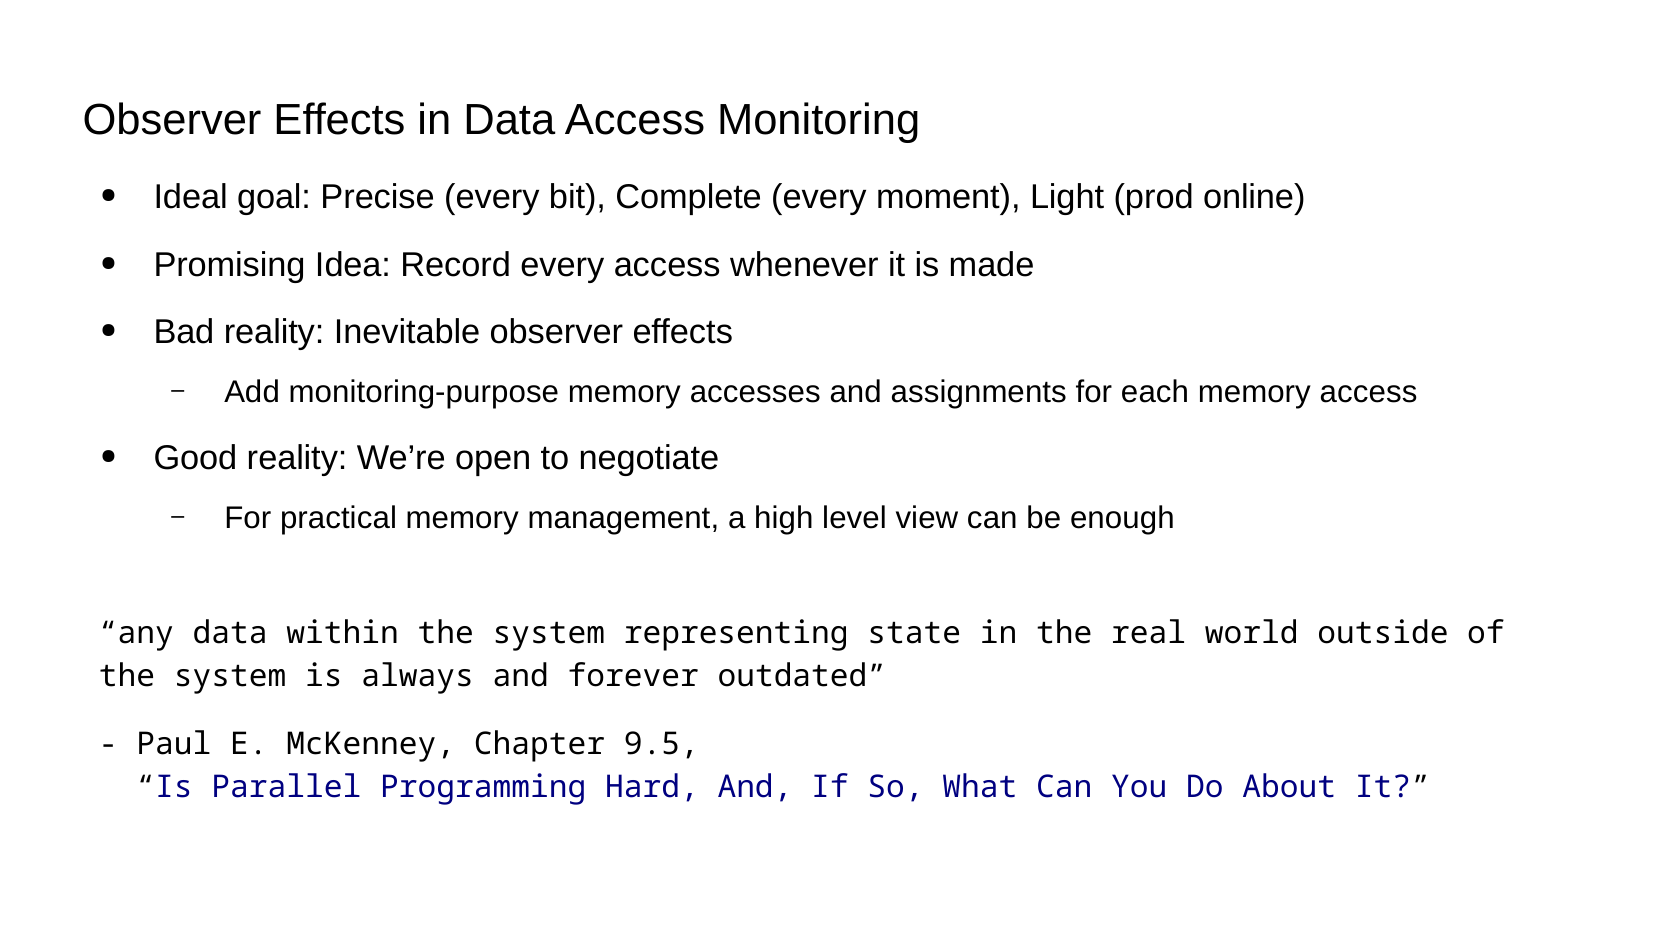

# Observer Effects in Data Access Monitoring
Ideal goal: Precise (every bit), Complete (every moment), Light (prod online)
Promising Idea: Record every access whenever it is made
Bad reality: Inevitable observer effects
Add monitoring-purpose memory accesses and assignments for each memory access
Good reality: We’re open to negotiate
For practical memory management, a high level view can be enough
“any data within the system representing state in the real world outside of the system is always and forever outdated”
- Paul E. McKenney, Chapter 9.5,
 “Is Parallel Programming Hard, And, If So, What Can You Do About It?”